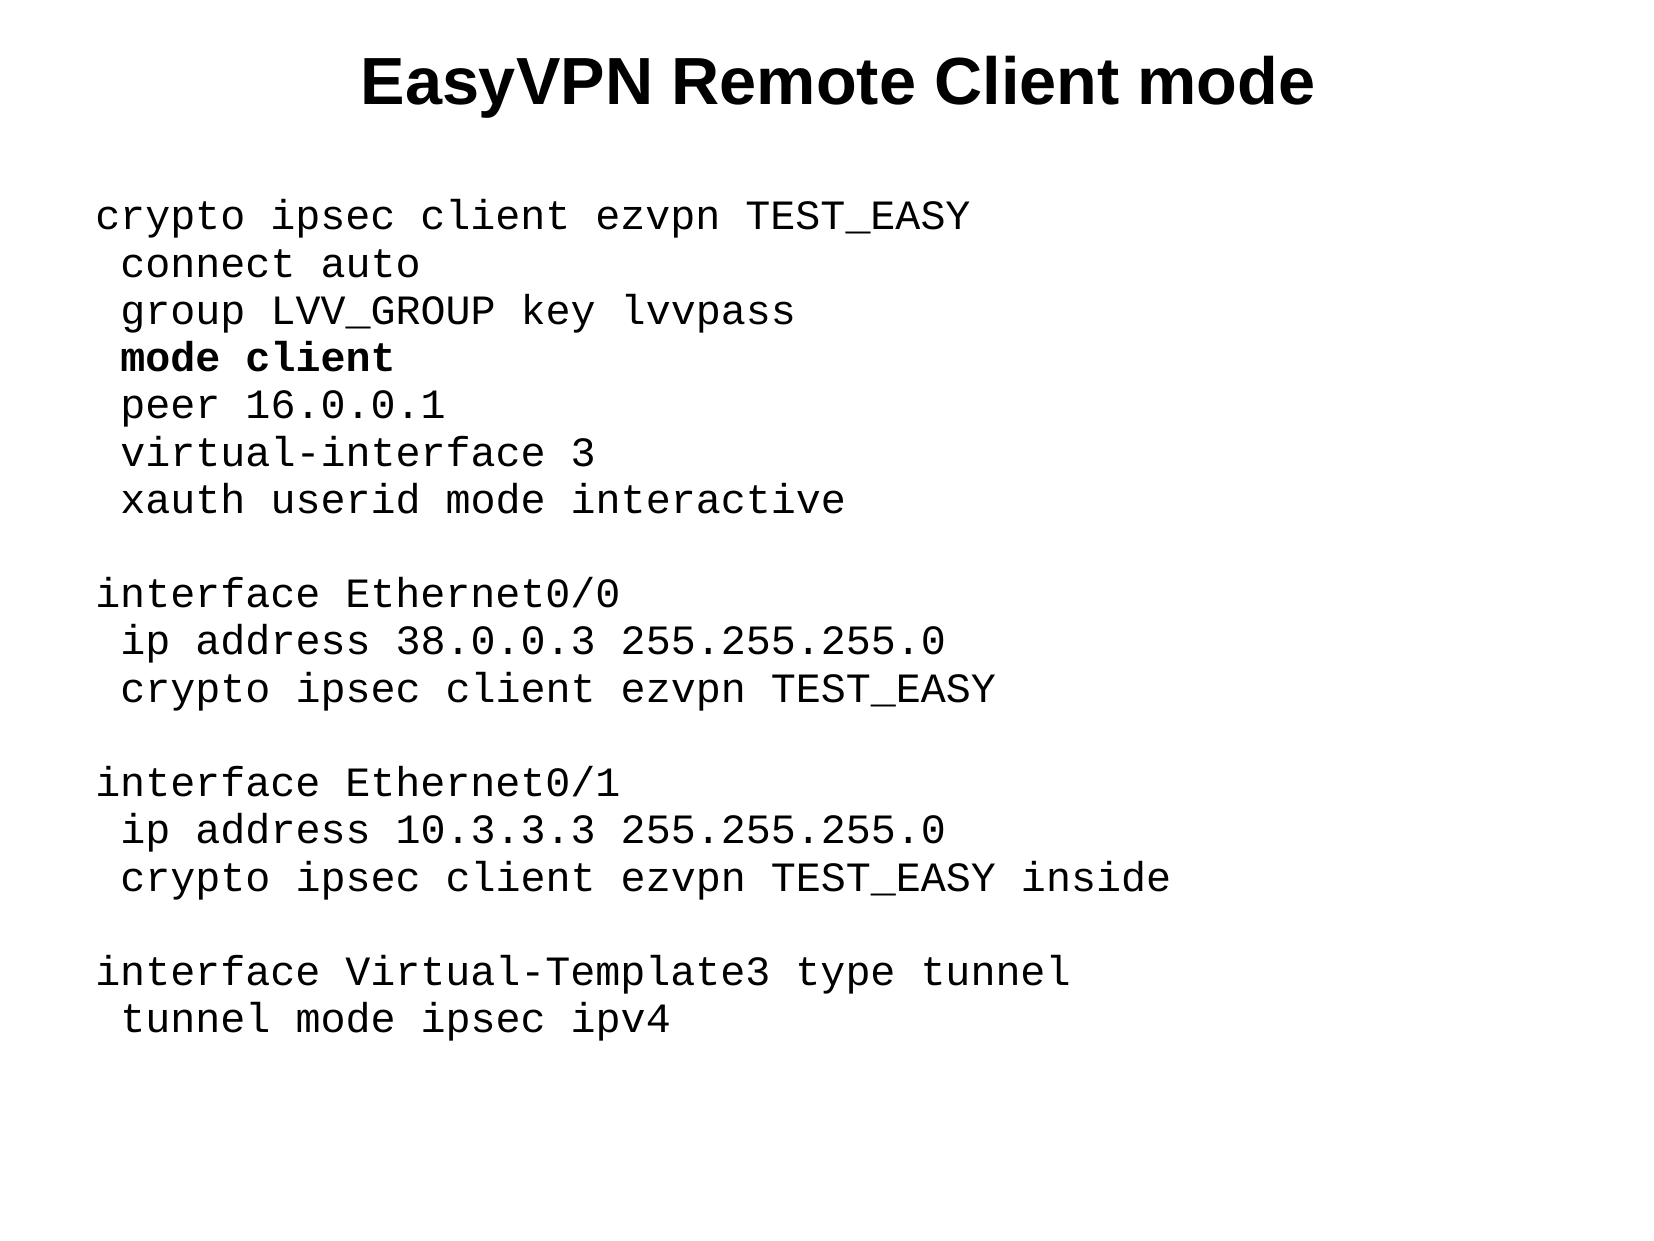

EasyVPN Remote Client mode
# crypto ipsec client ezvpn TEST_EASY
 connect auto
 group LVV_GROUP key lvvpass
 mode client
 peer 16.0.0.1
 virtual-interface 3
 xauth userid mode interactive
interface Ethernet0/0
 ip address 38.0.0.3 255.255.255.0
 crypto ipsec client ezvpn TEST_EASY
interface Ethernet0/1
 ip address 10.3.3.3 255.255.255.0
 crypto ipsec client ezvpn TEST_EASY inside
interface Virtual-Template3 type tunnel
 tunnel mode ipsec ipv4